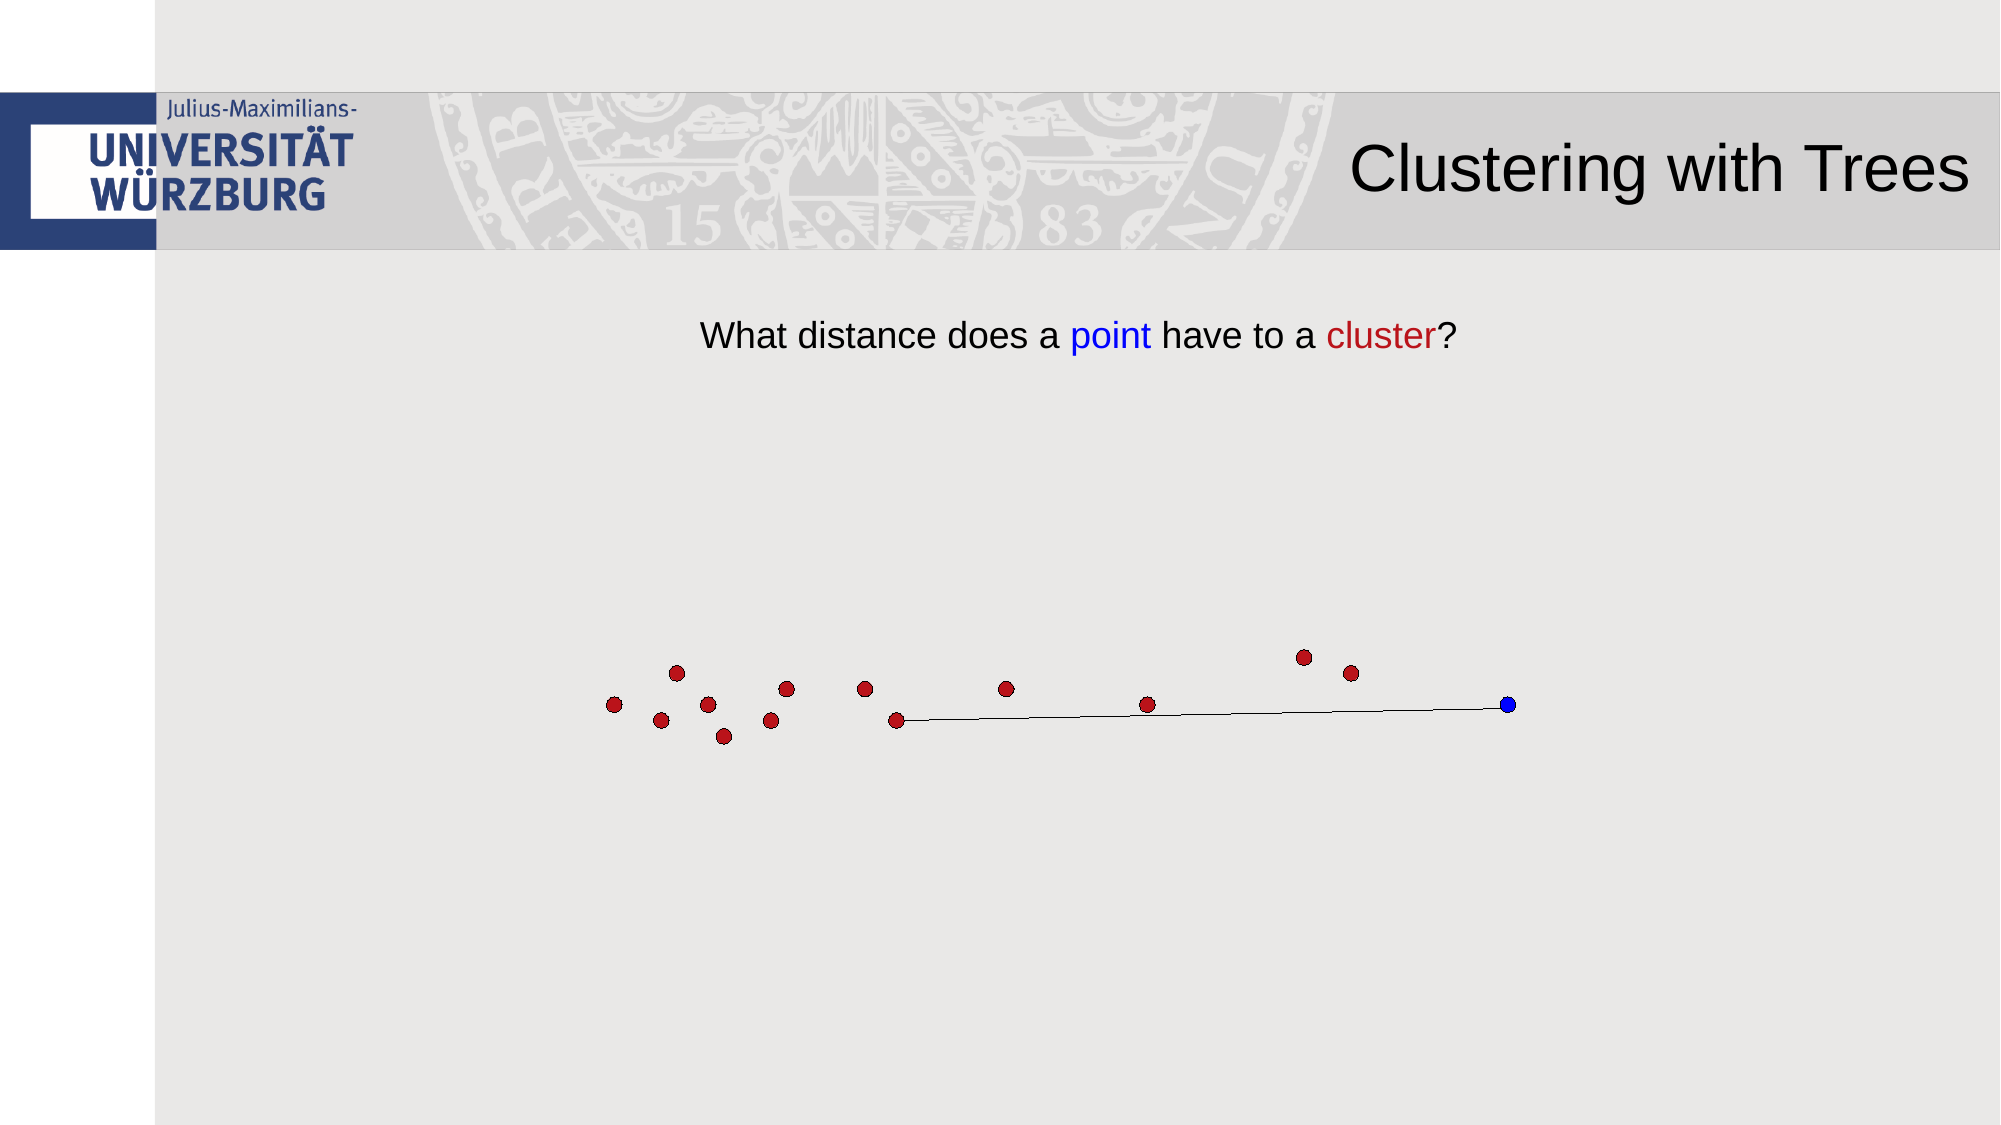

Clustering with Trees
What distance does a point have to a cluster?